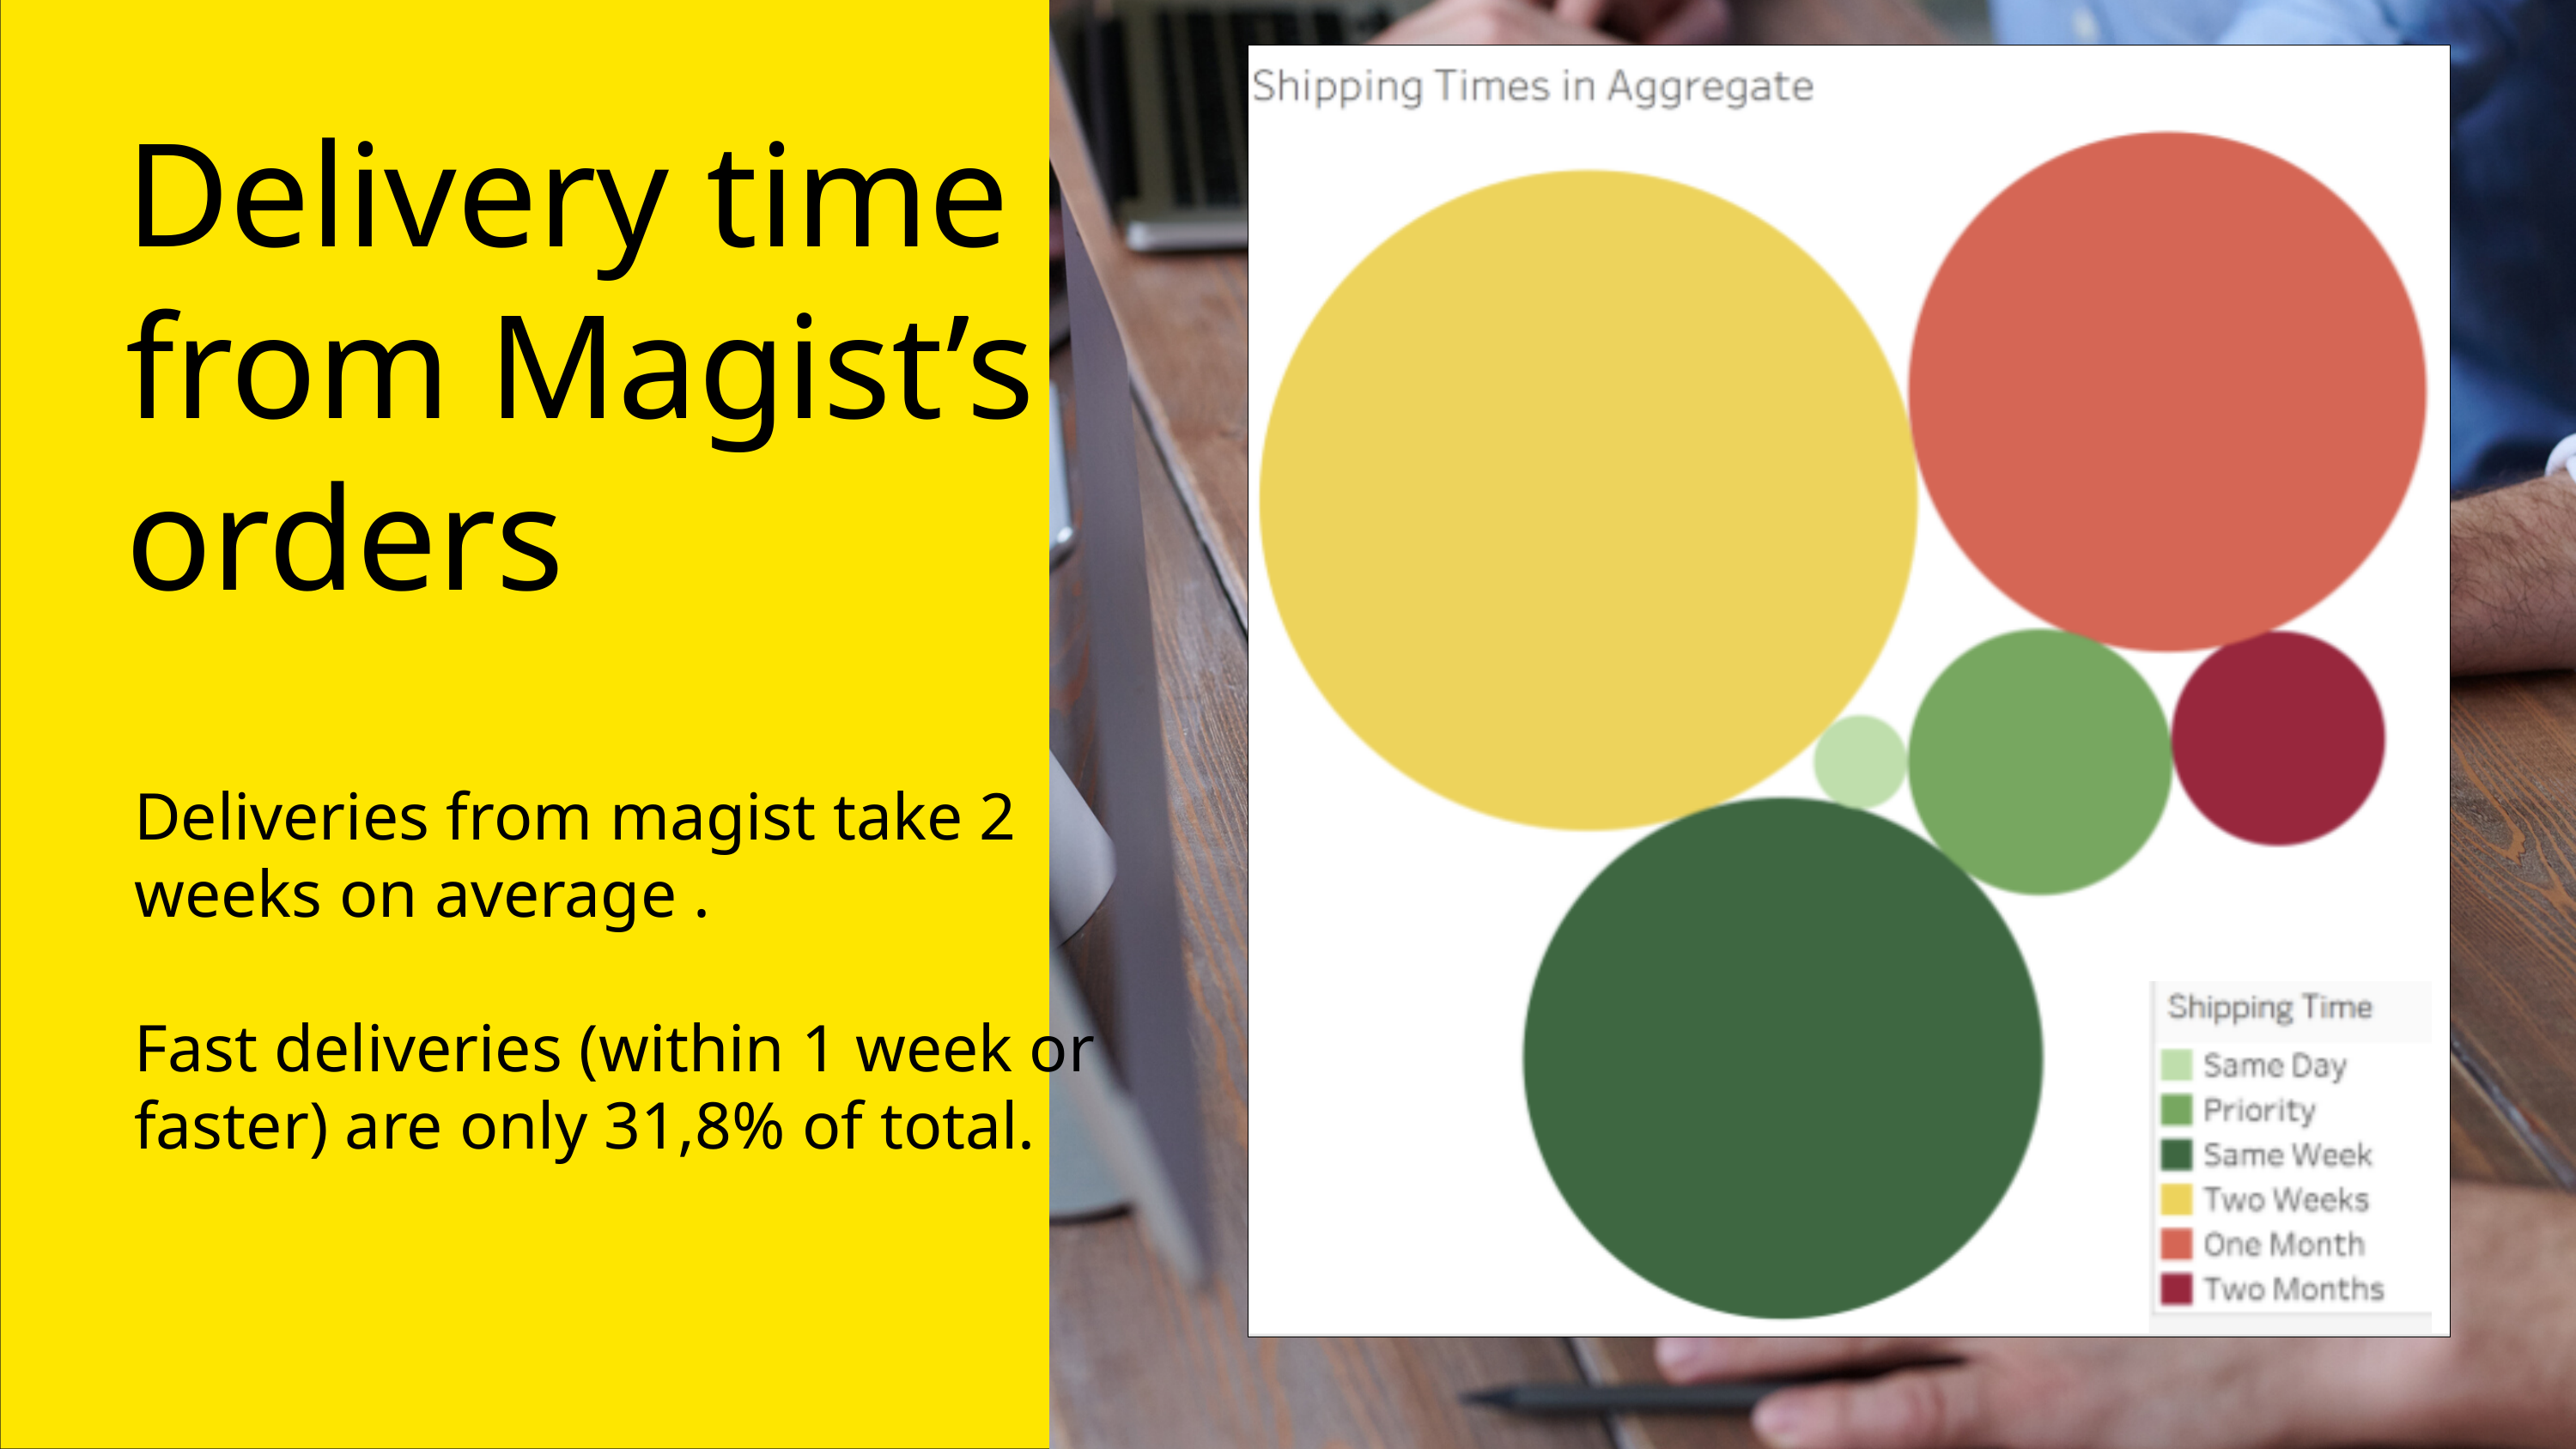

Delivery time from Magist’s orders
Deliveries from magist take 2 weeks on average .
Fast deliveries (within 1 week or faster) are only 31,8% of total.